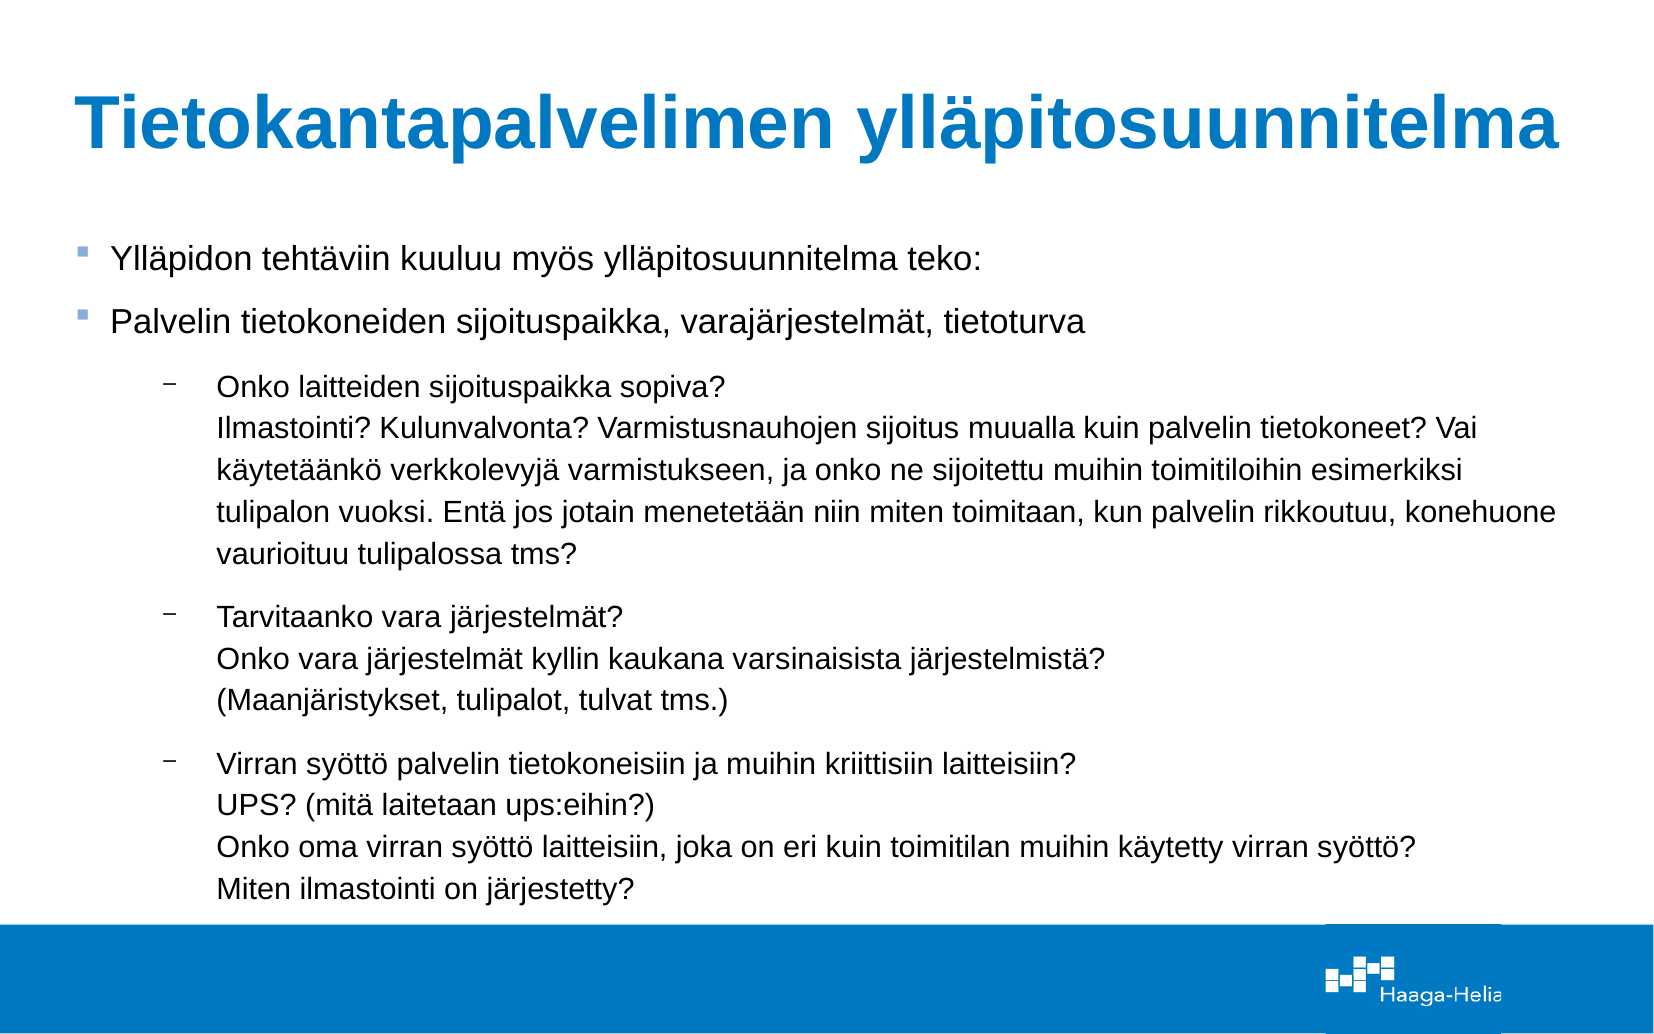

# Tietokantapalvelimen ylläpitosuunnitelma
Ylläpidon tehtäviin kuuluu myös ylläpitosuunnitelma teko:
Palvelin tietokoneiden sijoituspaikka, varajärjestelmät, tietoturva
Onko laitteiden sijoituspaikka sopiva?
Ilmastointi? Kulunvalvonta? Varmistusnauhojen sijoitus muualla kuin palvelin tietokoneet? Vai käytetäänkö verkkolevyjä varmistukseen, ja onko ne sijoitettu muihin toimitiloihin esimerkiksi tulipalon vuoksi. Entä jos jotain menetetään niin miten toimitaan, kun palvelin rikkoutuu, konehuone vaurioituu tulipalossa tms?
Tarvitaanko vara järjestelmät?
Onko vara järjestelmät kyllin kaukana varsinaisista järjestelmistä?
(Maanjäristykset, tulipalot, tulvat tms.)
Virran syöttö palvelin tietokoneisiin ja muihin kriittisiin laitteisiin?
UPS? (mitä laitetaan ups:eihin?)
Onko oma virran syöttö laitteisiin, joka on eri kuin toimitilan muihin käytetty virran syöttö?
Miten ilmastointi on järjestetty?